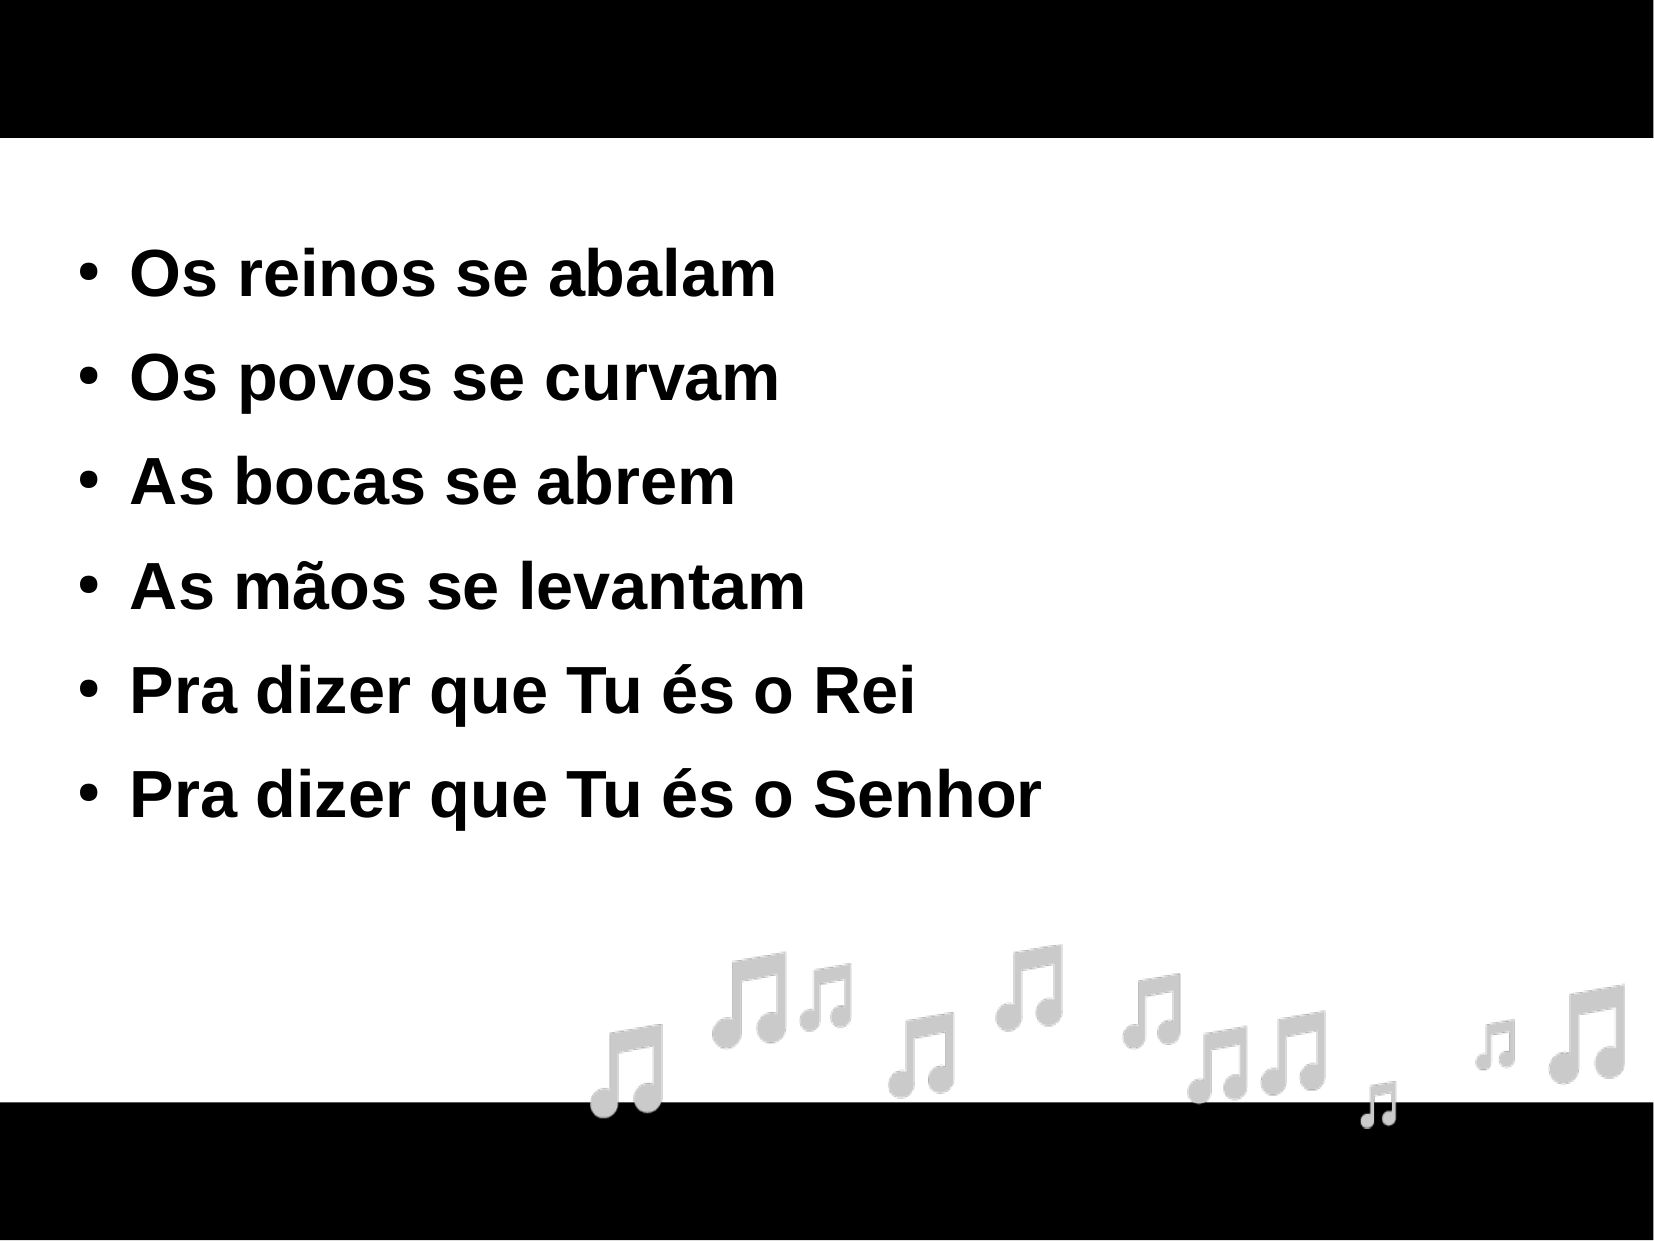

# Os reinos se abalam
Os povos se curvam
As bocas se abrem
As mãos se levantam
Pra dizer que Tu és o Rei
Pra dizer que Tu és o Senhor